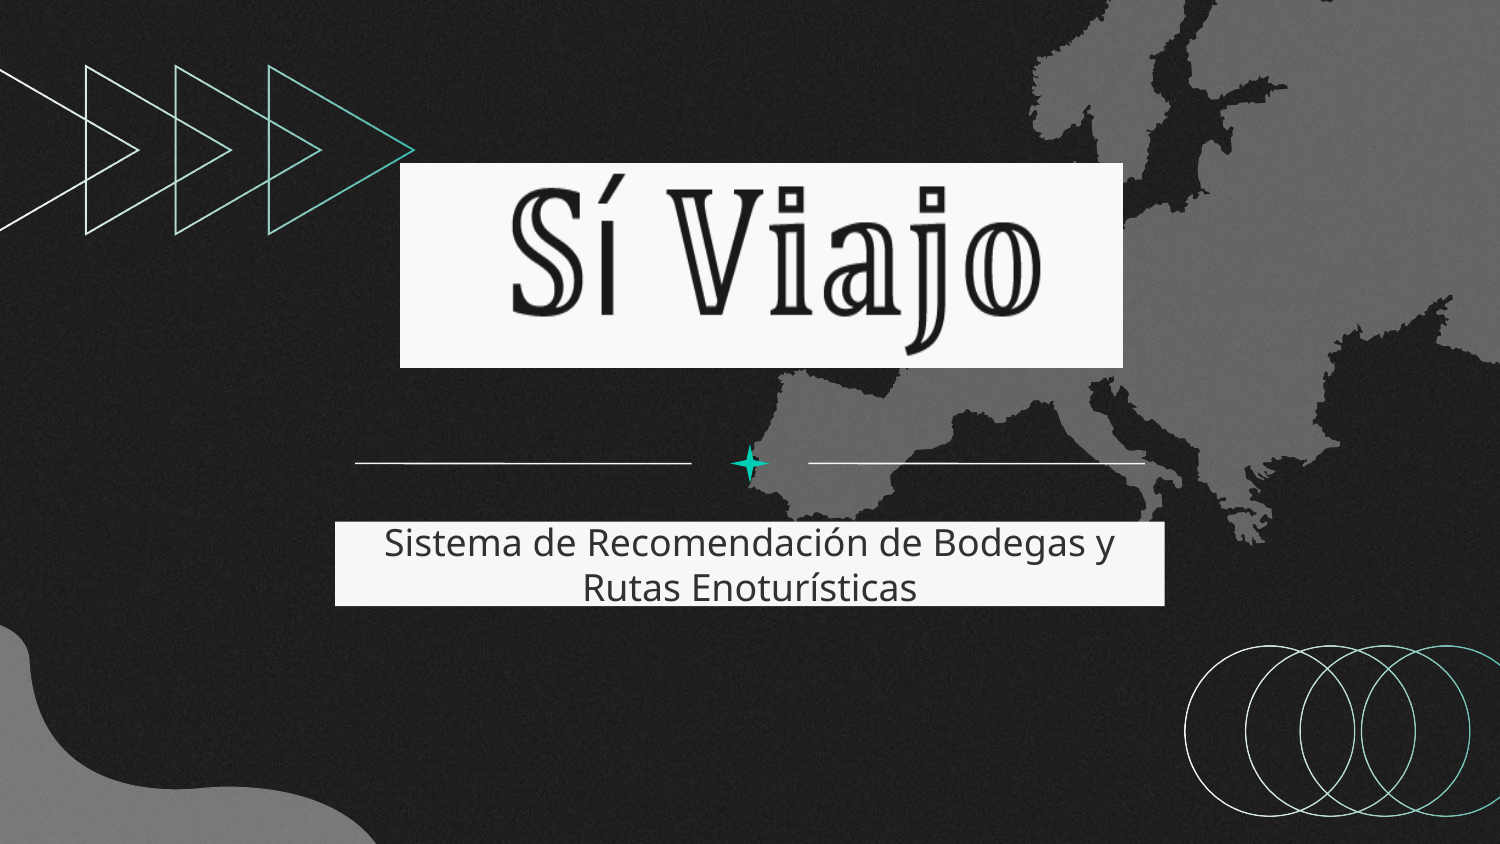

# Sistema de Recomendación de Bodegas y Rutas Enoturísticas